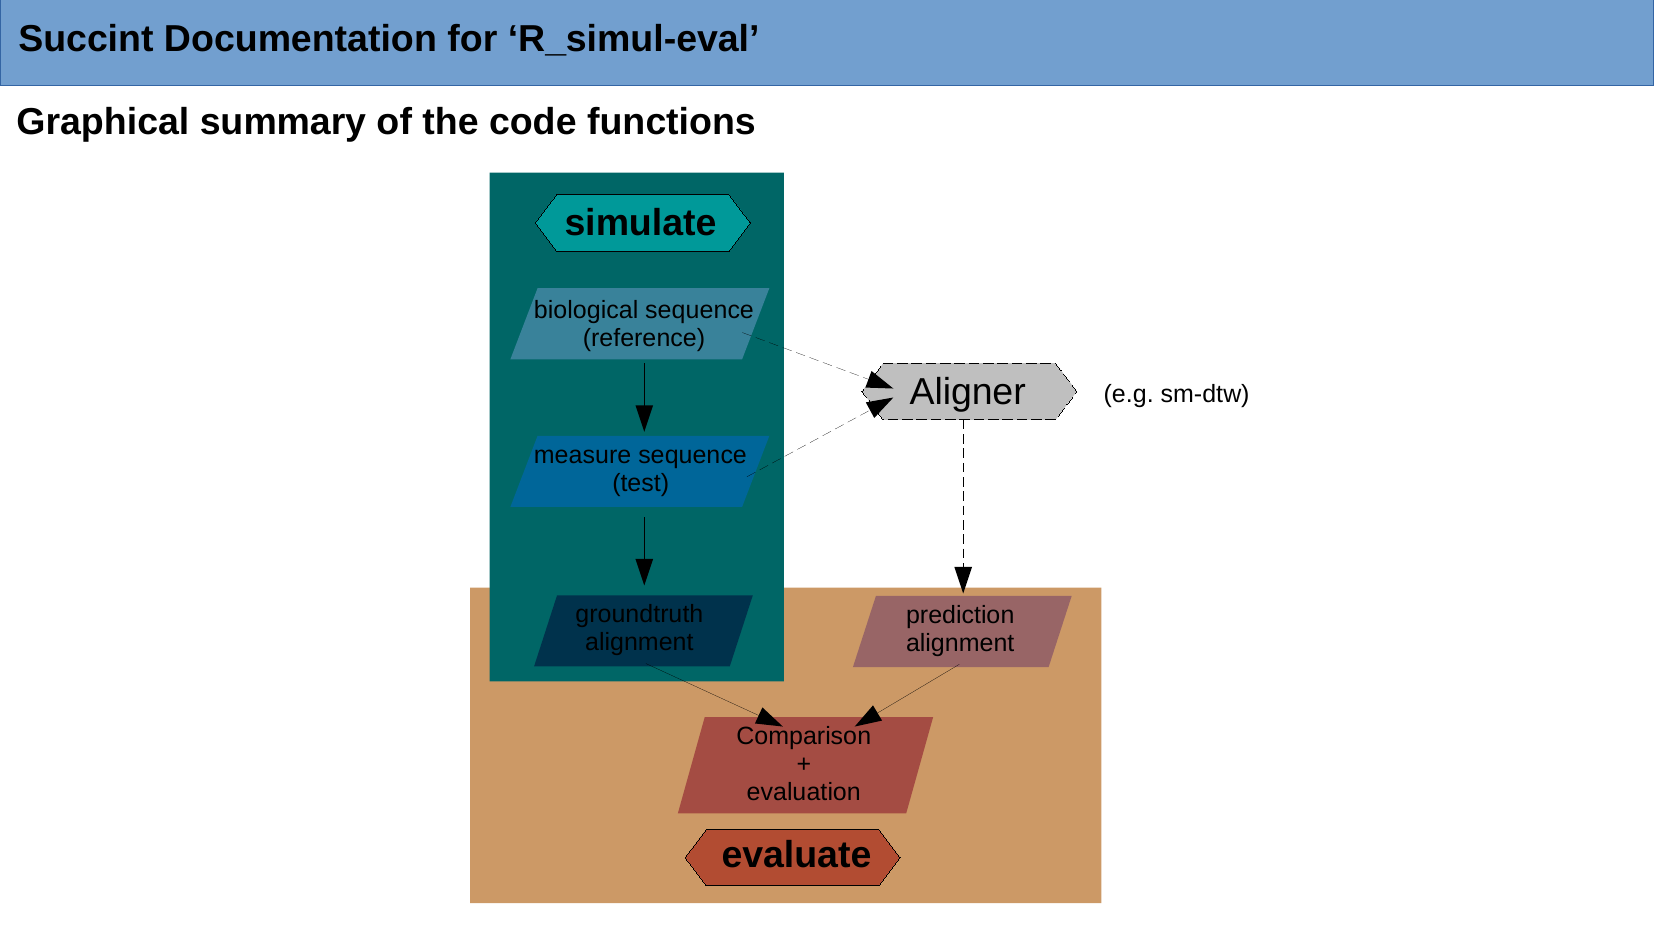

Succint Documentation for ‘R_simul-eval’
Graphical summary of the code functions
simulate
biological sequence
(reference)
Aligner
(e.g. sm-dtw)
measure sequence
(test)
groundtruth alignment
prediction alignment
Comparison
+
evaluation
evaluate